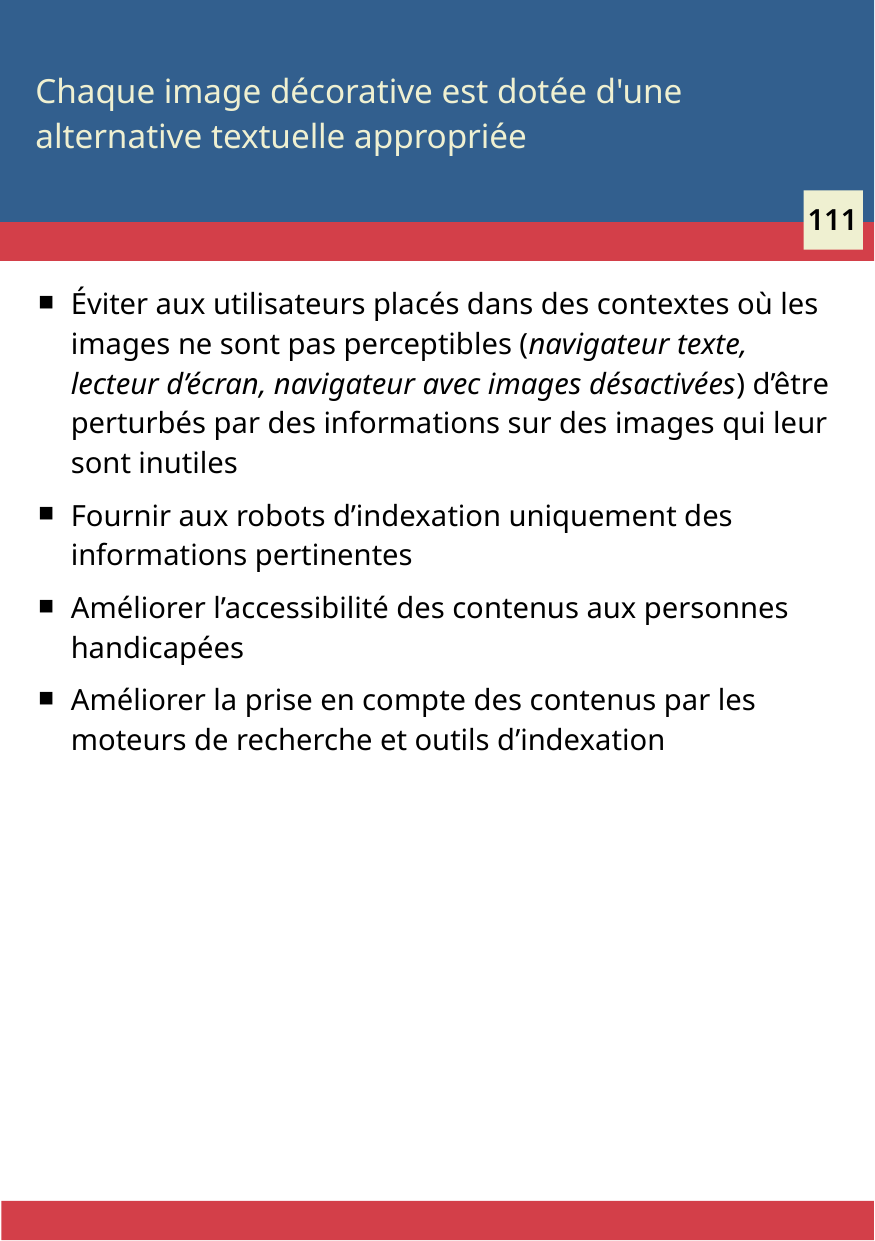

# Chaque image décorative est dotée d'une alternative textuelle appropriée
111
Éviter aux utilisateurs placés dans des contextes où les images ne sont pas perceptibles (navigateur texte, lecteur d’écran, navigateur avec images désactivées) d’être perturbés par des informations sur des images qui leur sont inutiles
Fournir aux robots d’indexation uniquement des informations pertinentes
Améliorer l’accessibilité des contenus aux personnes handicapées
Améliorer la prise en compte des contenus par les moteurs de recherche et outils d’indexation